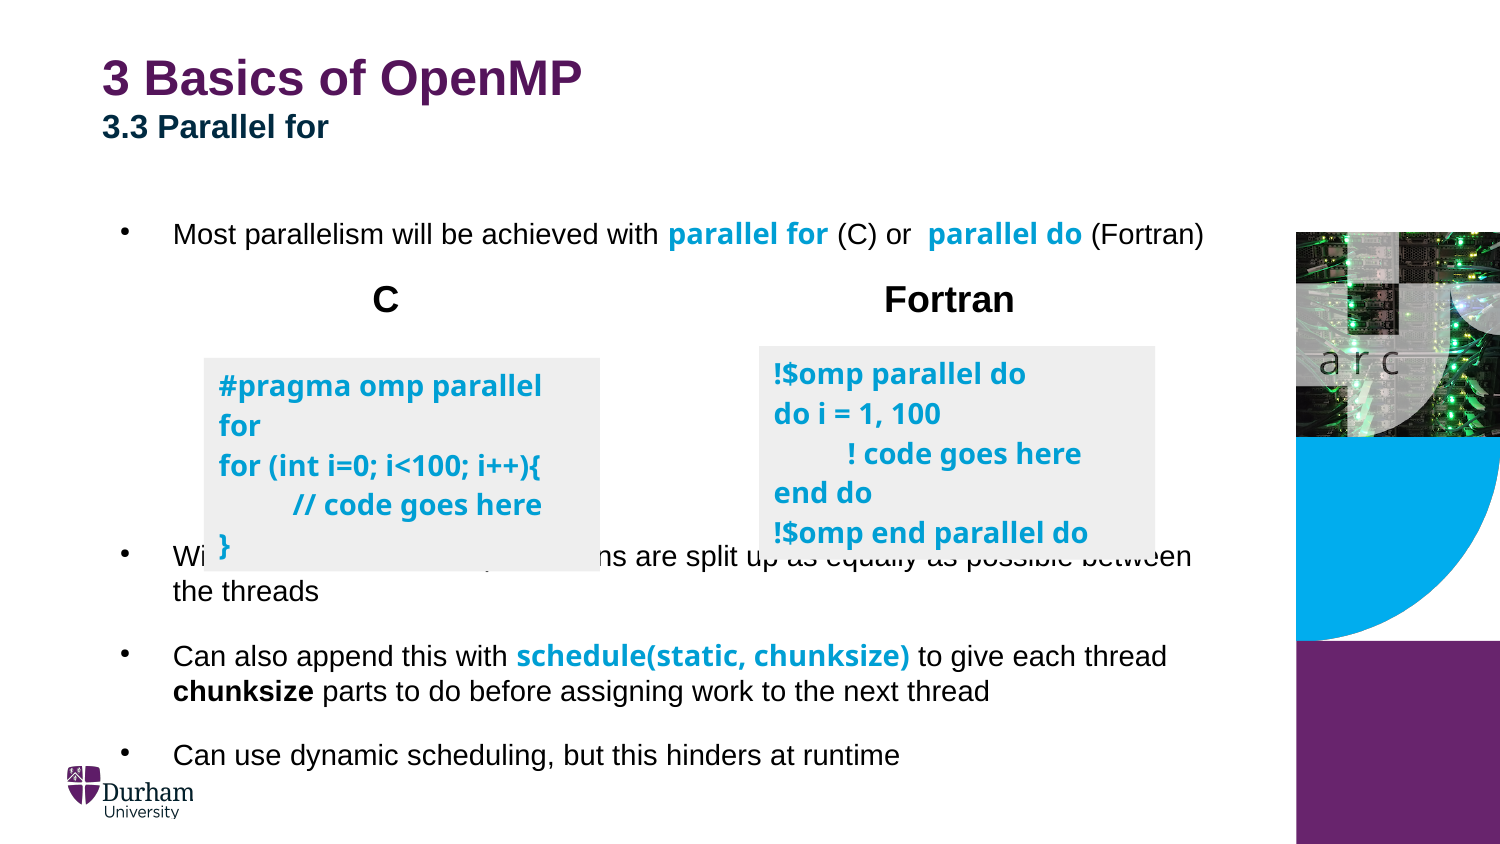

# 3 Basics of OpenMP 3.3 Parallel for
Most parallelism will be achieved with parallel for (C) or parallel do (Fortran)
With no clauses, the loop iterations are split up as equally as possible between the threads
Can also append this with schedule(static, chunksize) to give each thread chunksize parts to do before assigning work to the next thread
Can use dynamic scheduling, but this hinders at runtime
C
Fortran
!$omp parallel do
do i = 1, 100
	! code goes here
end do
!$omp end parallel do
#pragma omp parallel for
for (int i=0; i<100; i++){
	// code goes here
}